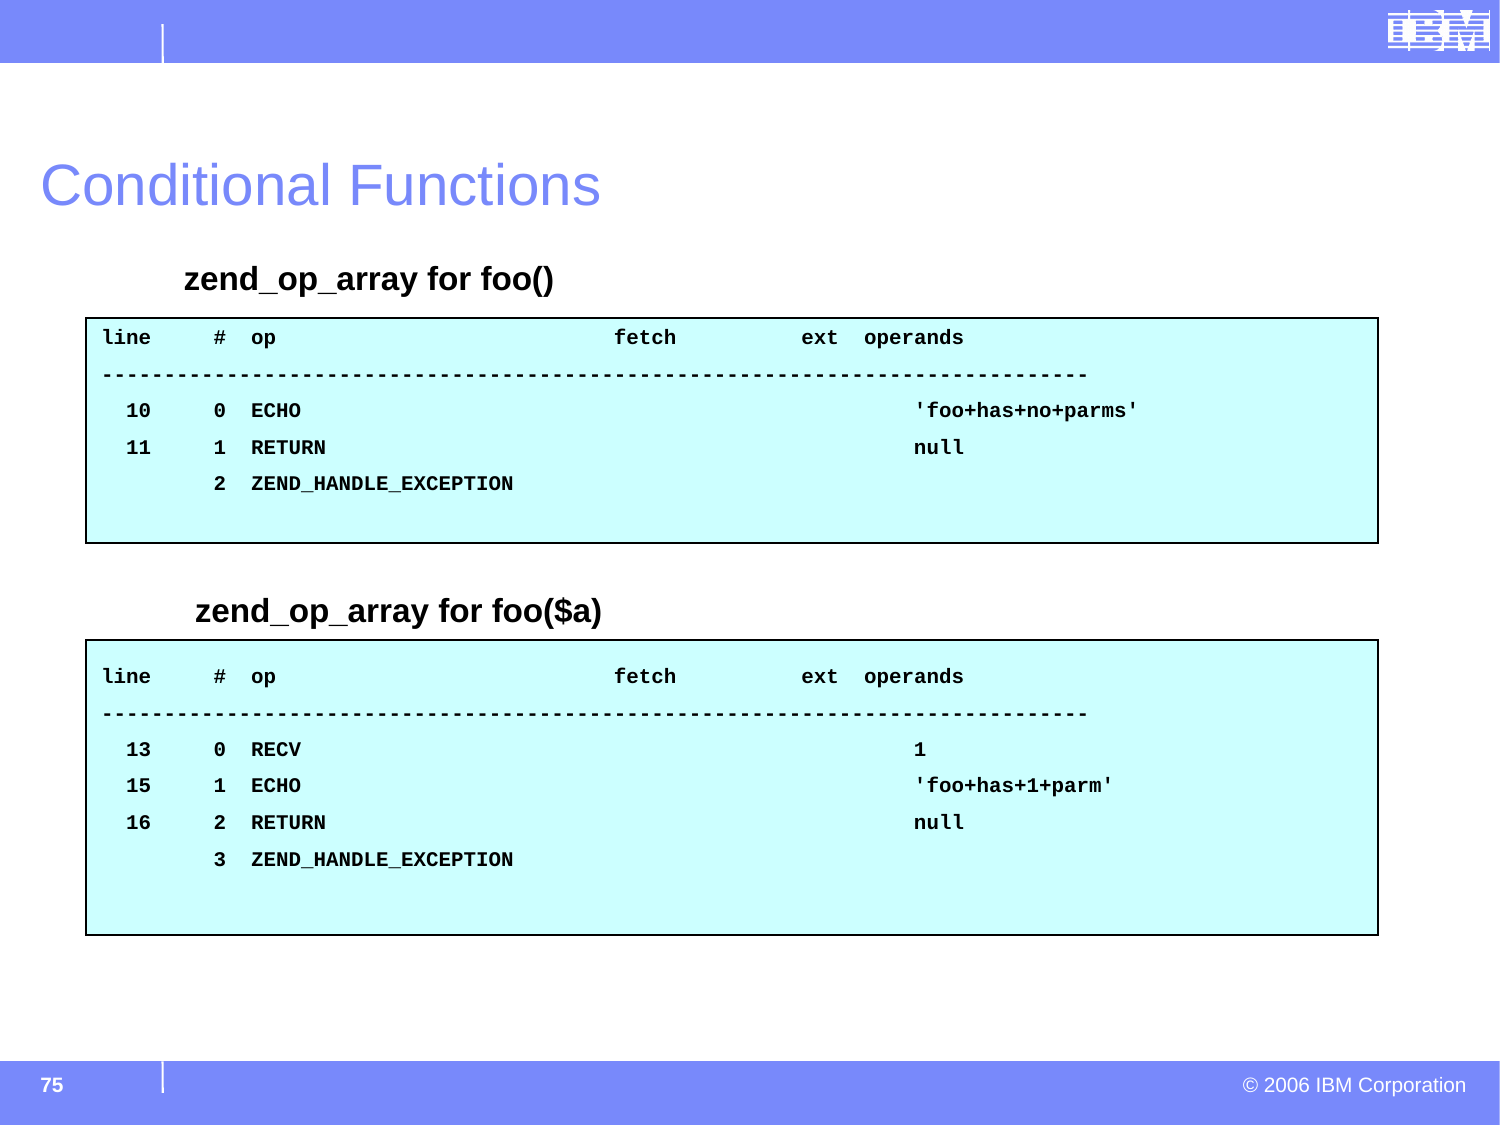

# Conditional Functions
zend_op_array for foo()‏
line # op fetch ext operands
-------------------------------------------------------------------------------
 10 0 ECHO 'foo+has+no+parms'
 11 1 RETURN null
 2 ZEND_HANDLE_EXCEPTION
zend_op_array for foo($a)‏
line # op fetch ext operands
-------------------------------------------------------------------------------
 13 0 RECV 1
 15 1 ECHO 'foo+has+1+parm'
 16 2 RETURN null
 3 ZEND_HANDLE_EXCEPTION
75